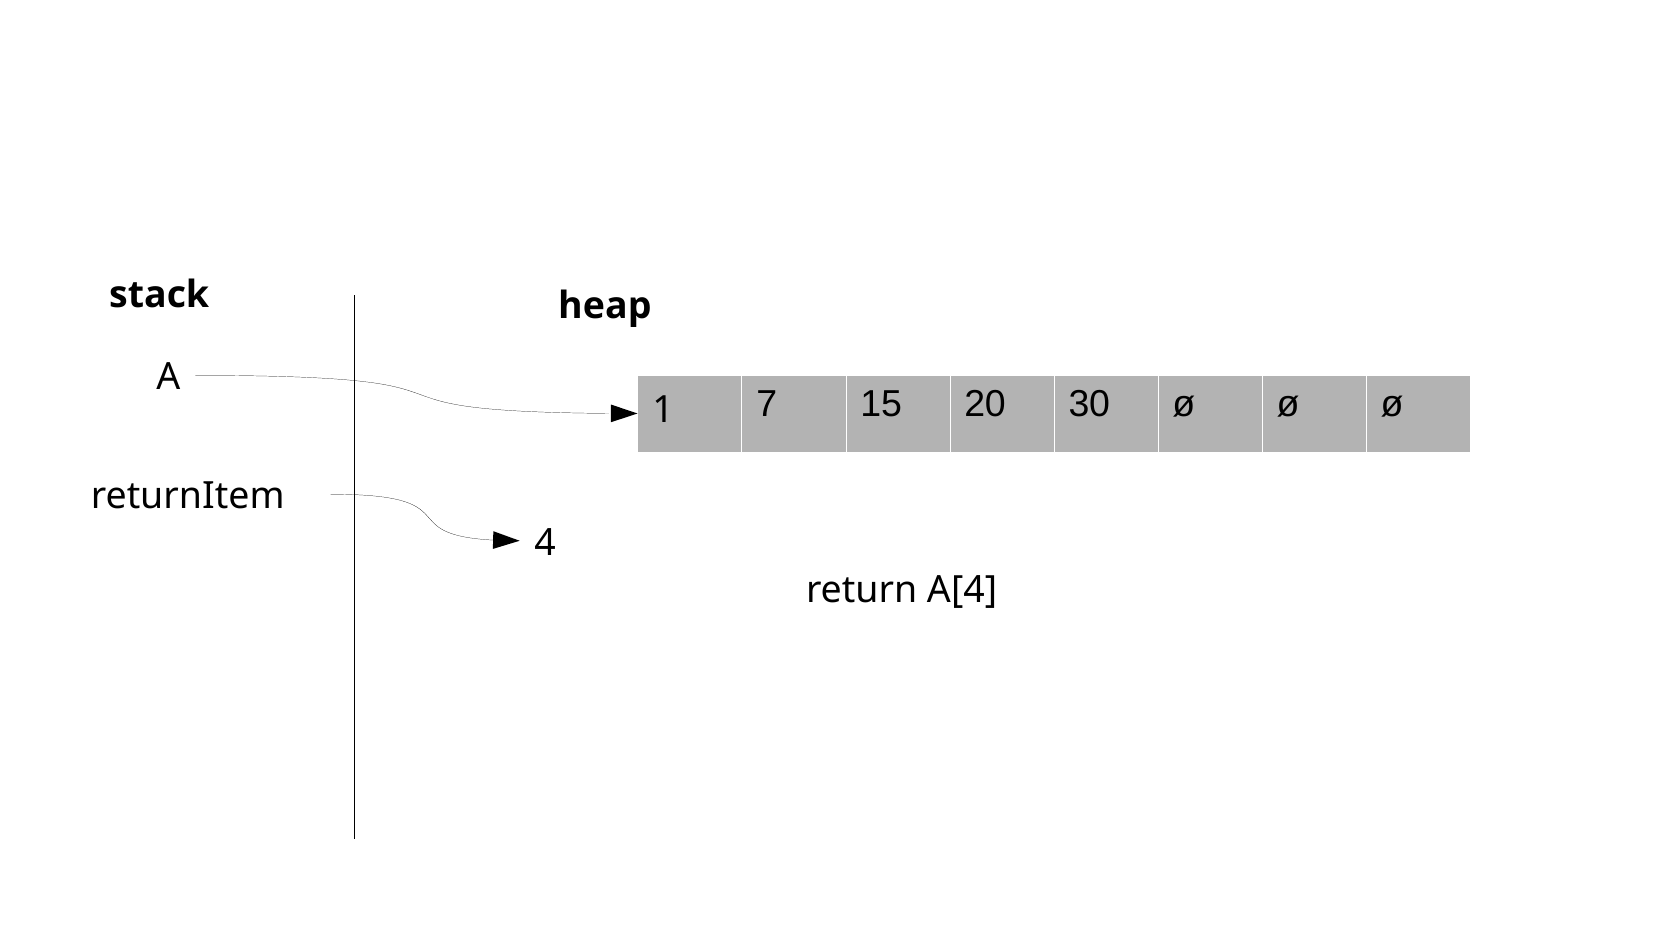

stack
heap
A
| 1 | 7 | 15 | 20 | 30 | ø | ø | ø |
| --- | --- | --- | --- | --- | --- | --- | --- |
returnItem
4
return A[4]